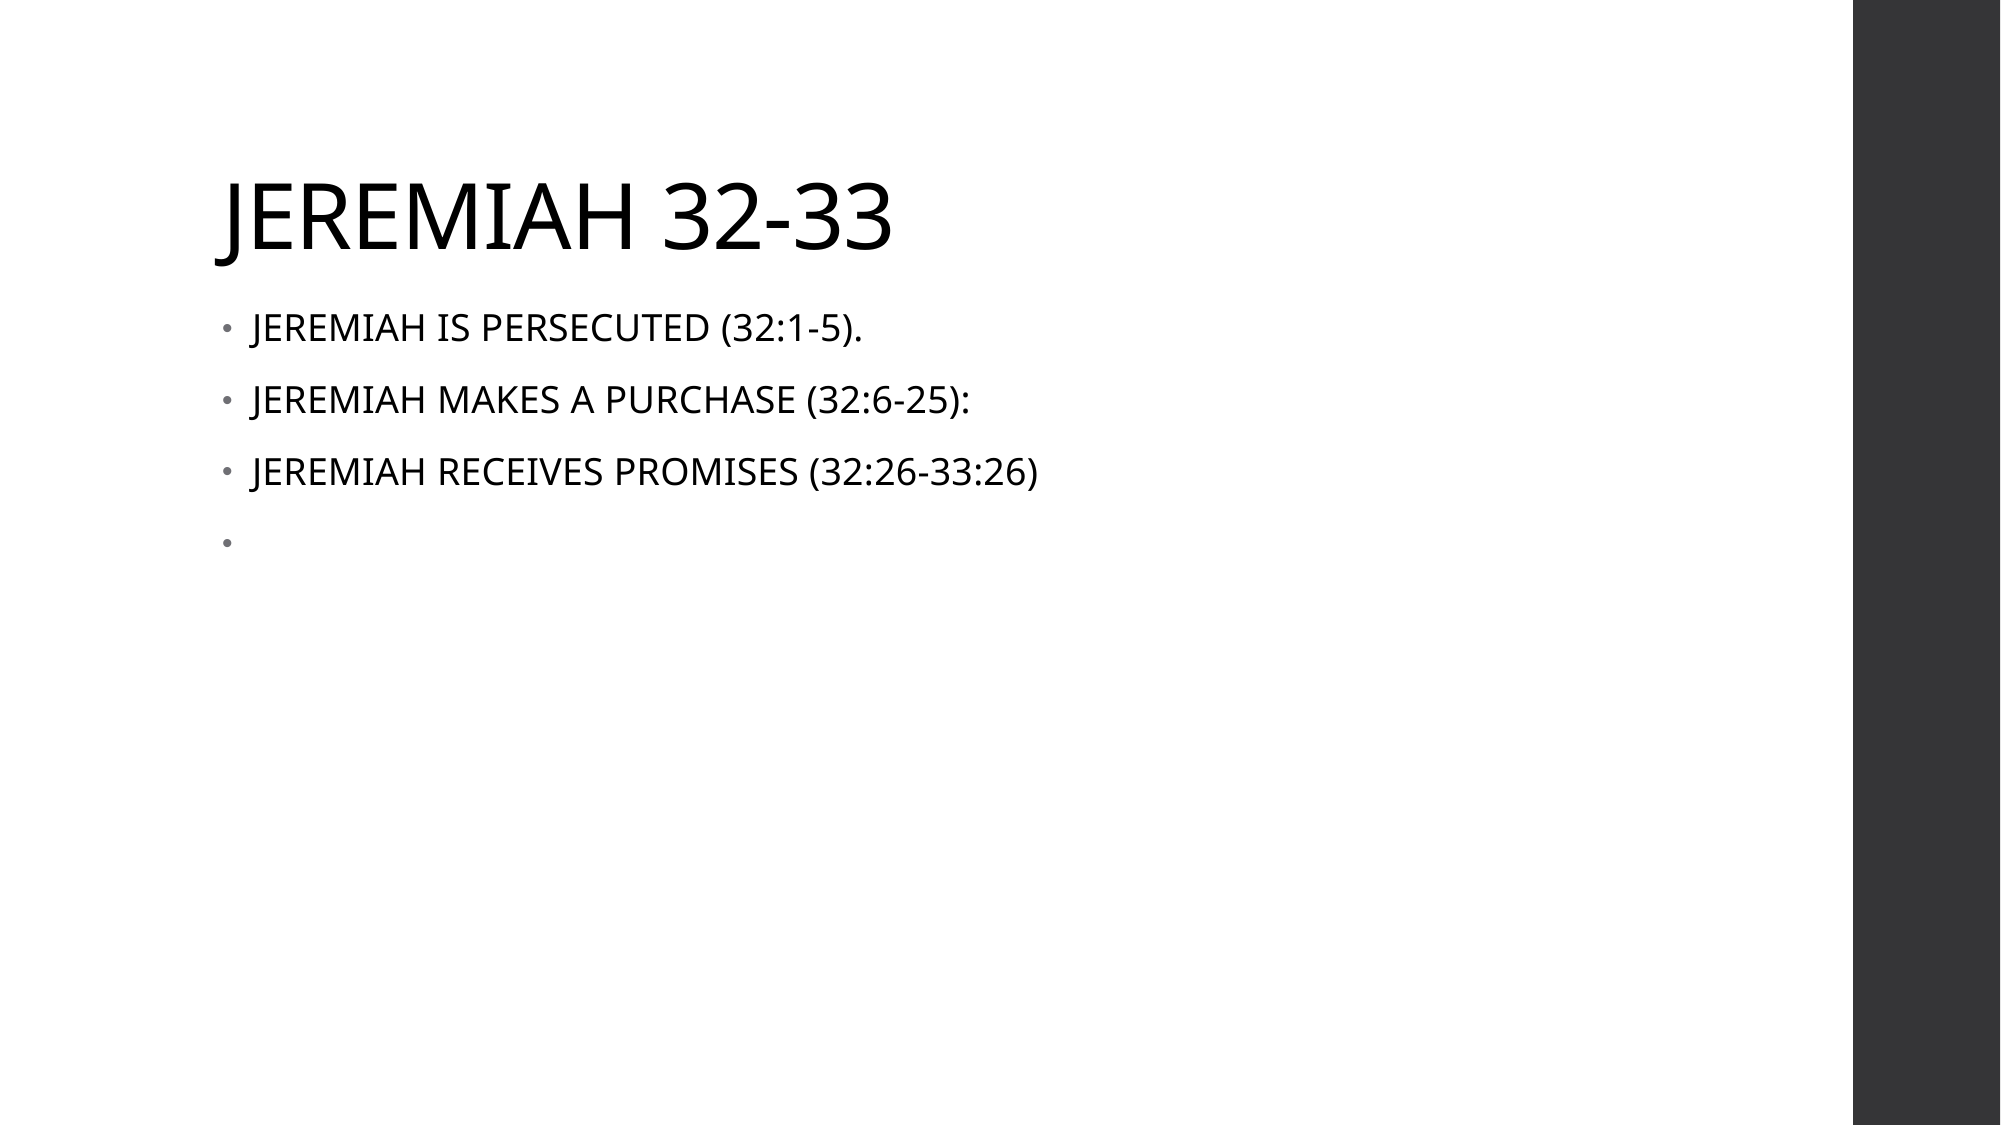

# JEREMIAH 32-33
JEREMIAH IS PERSECUTED (32:1-5).
JEREMIAH MAKES A PURCHASE (32:6-25):
JEREMIAH RECEIVES PROMISES (32:26-33:26)